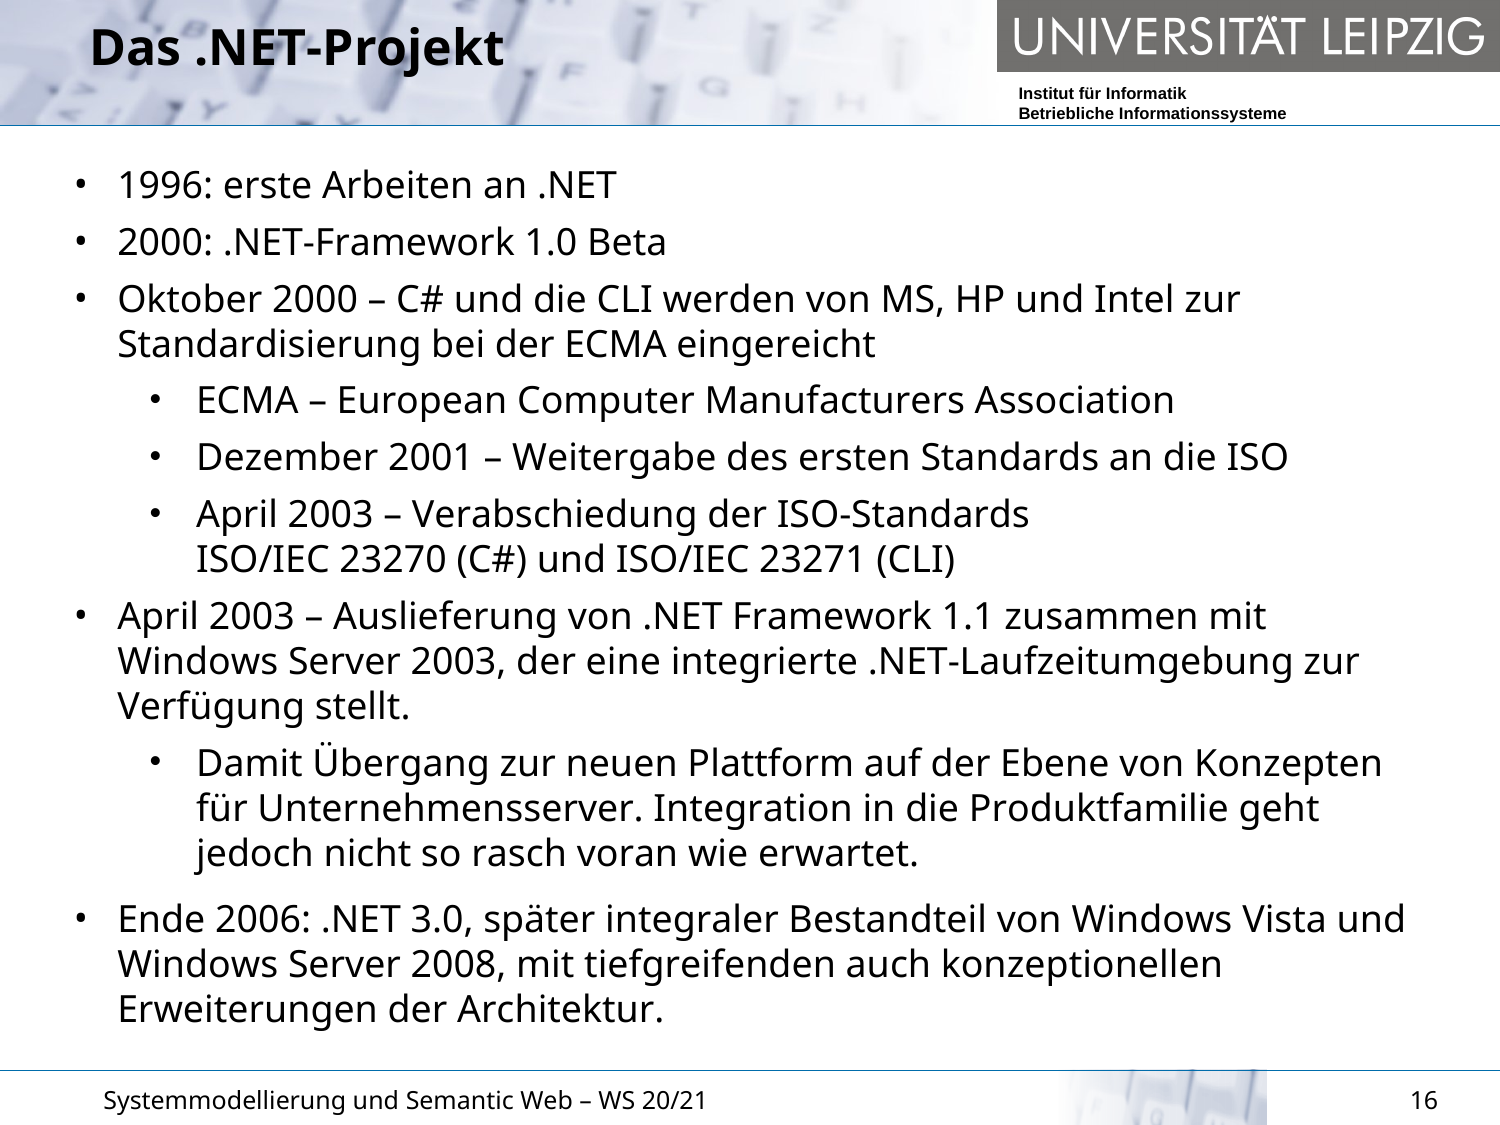

Das .NET-Projekt
1996: erste Arbeiten an .NET
2000: .NET-Framework 1.0 Beta
Oktober 2000 – C# und die CLI werden von MS, HP und Intel zur Standardisierung bei der ECMA eingereicht
ECMA – European Computer Manufacturers Association
Dezember 2001 – Weitergabe des ersten Standards an die ISO
April 2003 – Verabschiedung der ISO-Standards
ISO/IEC 23270 (C#) und ISO/IEC 23271 (CLI)
April 2003 – Auslieferung von .NET Framework 1.1 zusammen mit Windows Server 2003, der eine integrierte .NET-Laufzeitumgebung zur Verfügung stellt.
Damit Übergang zur neuen Plattform auf der Ebene von Konzepten für Unternehmensserver. Integration in die Produktfamilie geht jedoch nicht so rasch voran wie erwartet.
Ende 2006: .NET 3.0, später integraler Bestandteil von Windows Vista und Windows Server 2008, mit tiefgreifenden auch konzeptionellen Erweiterungen der Architektur.
Systemmodellierung und Semantic Web – WS 20/21
16